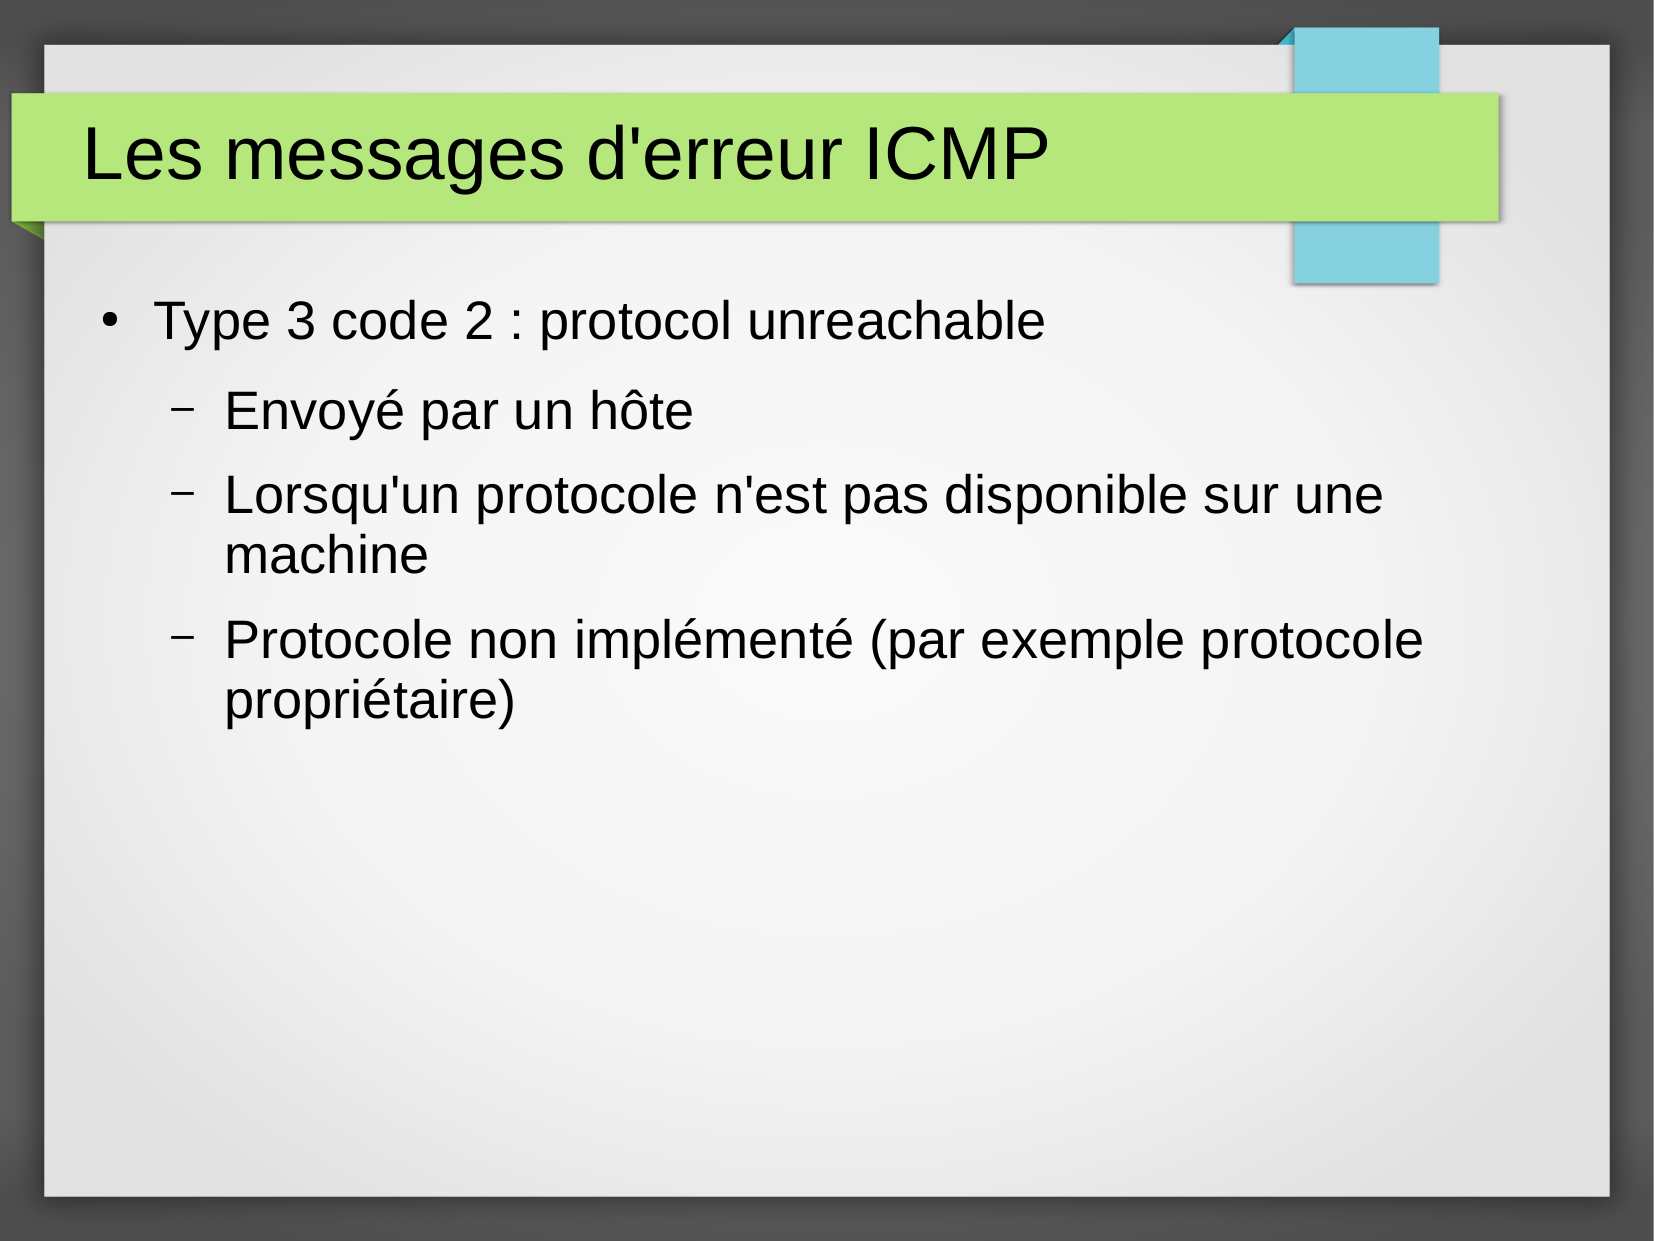

# Les messages d'erreur ICMP
Type 3 code 2 : protocol unreachable
Envoyé par un hôte
Lorsqu'un protocole n'est pas disponible sur une machine
Protocole non implémenté (par exemple protocole propriétaire)